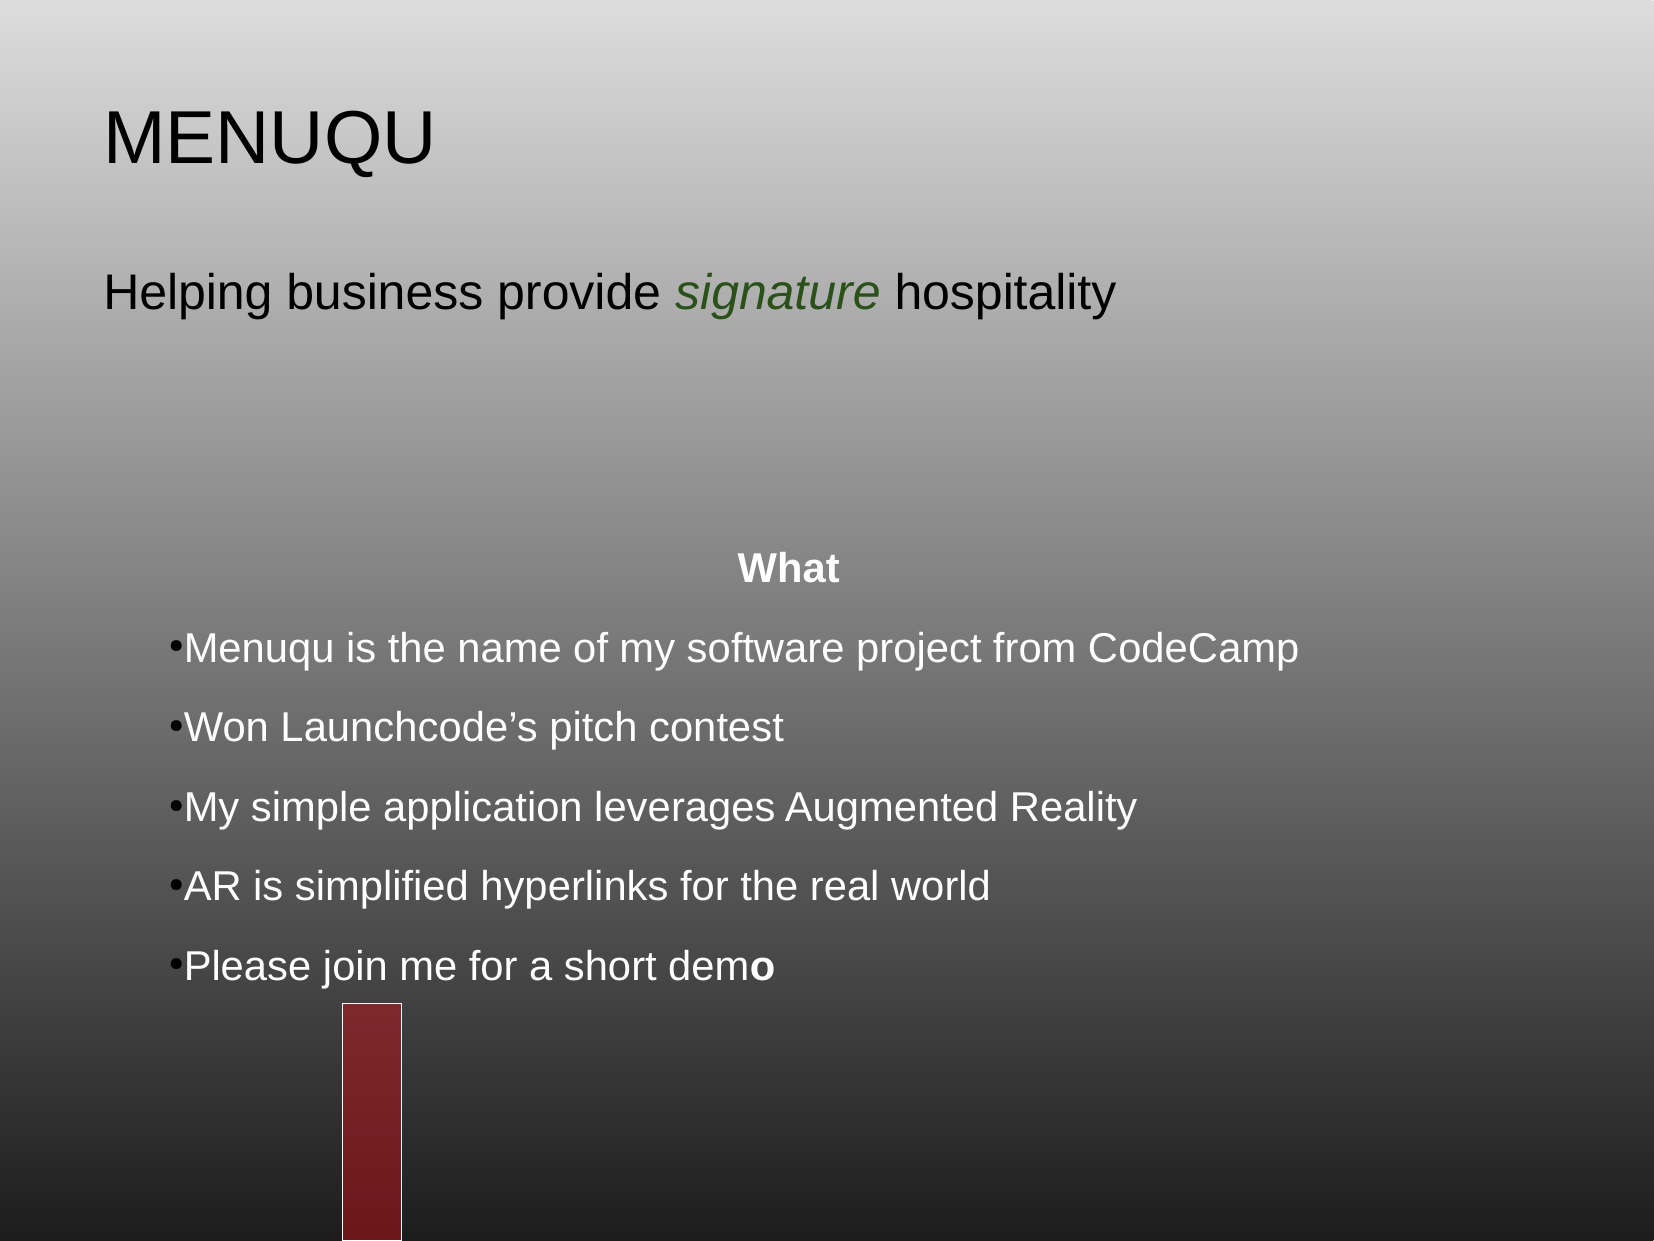

MENUQU
Helping business provide signature hospitality
What
Menuqu is the name of my software project from CodeCamp
Won Launchcode’s pitch contest
My simple application leverages Augmented Reality
AR is simplified hyperlinks for the real world
Please join me for a short demo